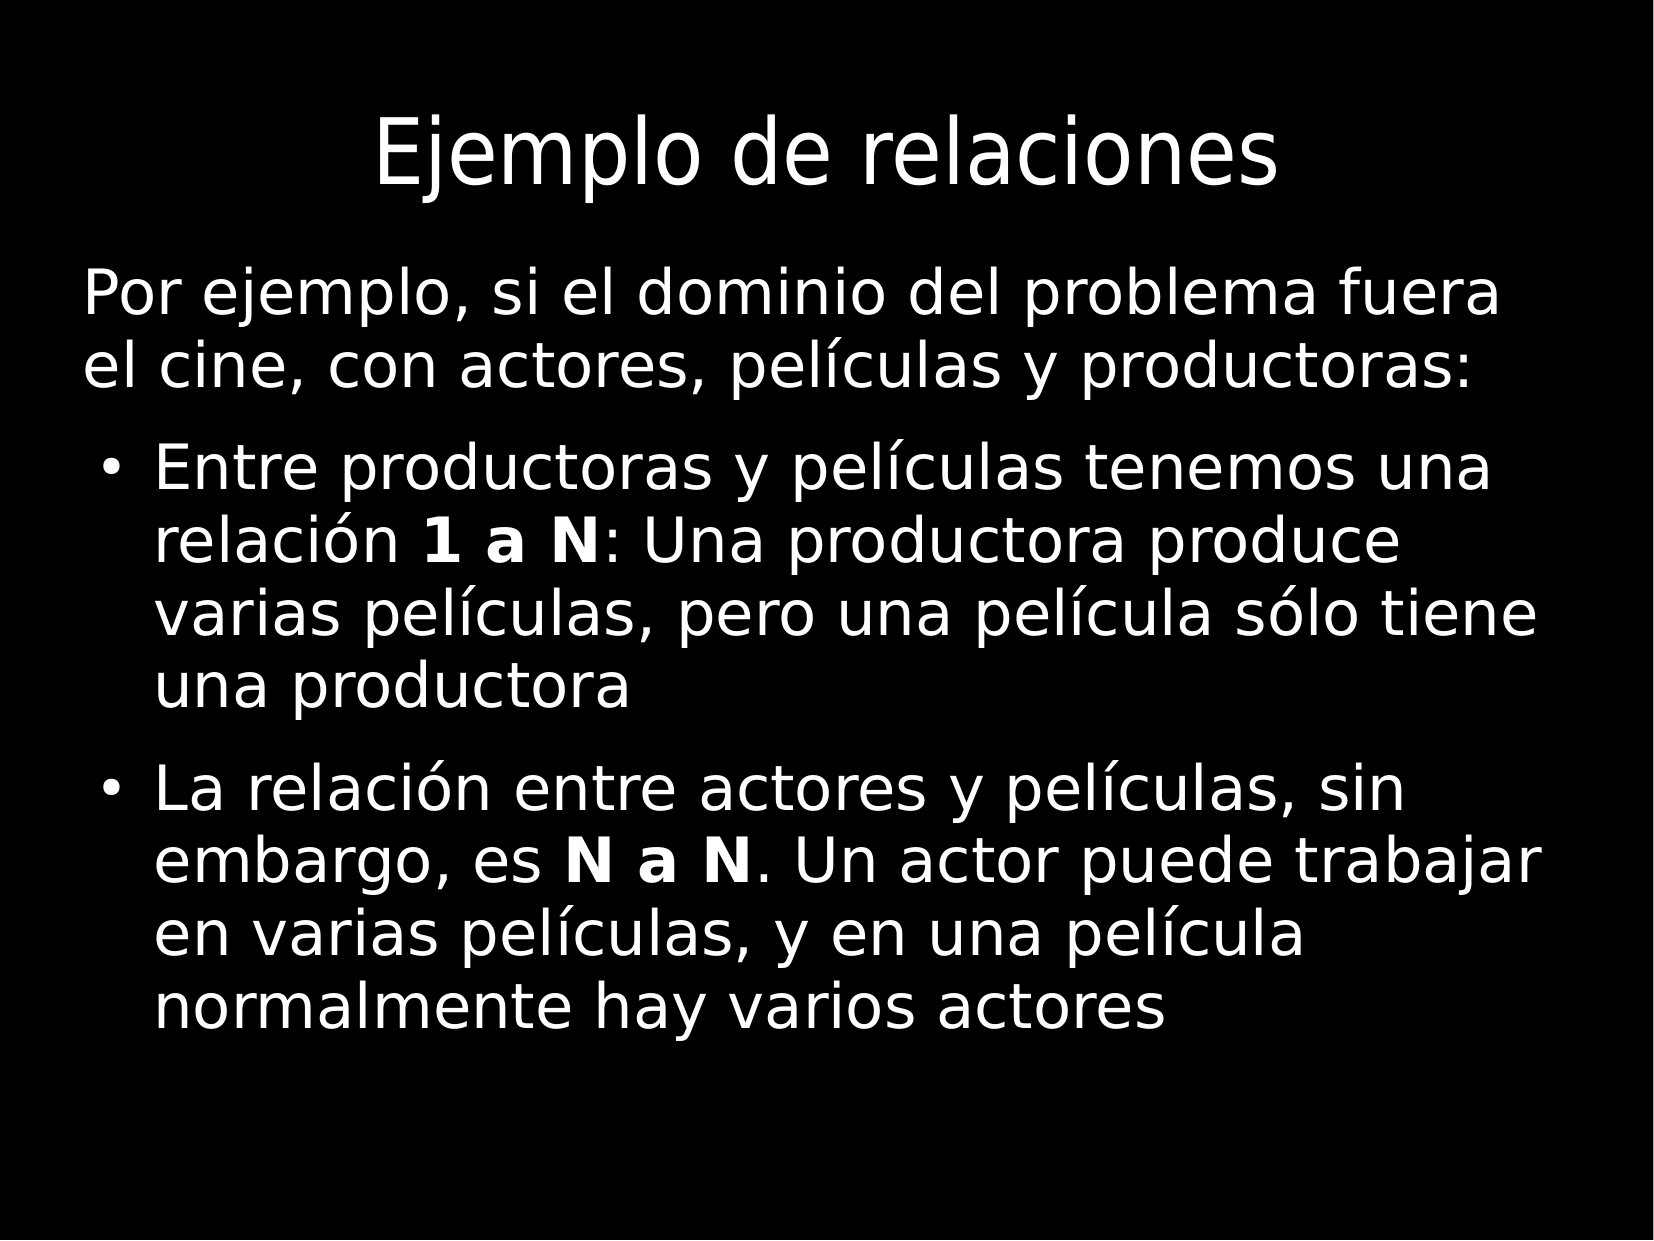

# Ejemplo de relaciones
Por ejemplo, si el dominio del problema fuera el cine, con actores, películas y productoras:
Entre productoras y películas tenemos una relación 1 a N: Una productora produce varias películas, pero una película sólo tiene una productora
La relación entre actores y películas, sin embargo, es N a N. Un actor puede trabajar en varias películas, y en una película normalmente hay varios actores